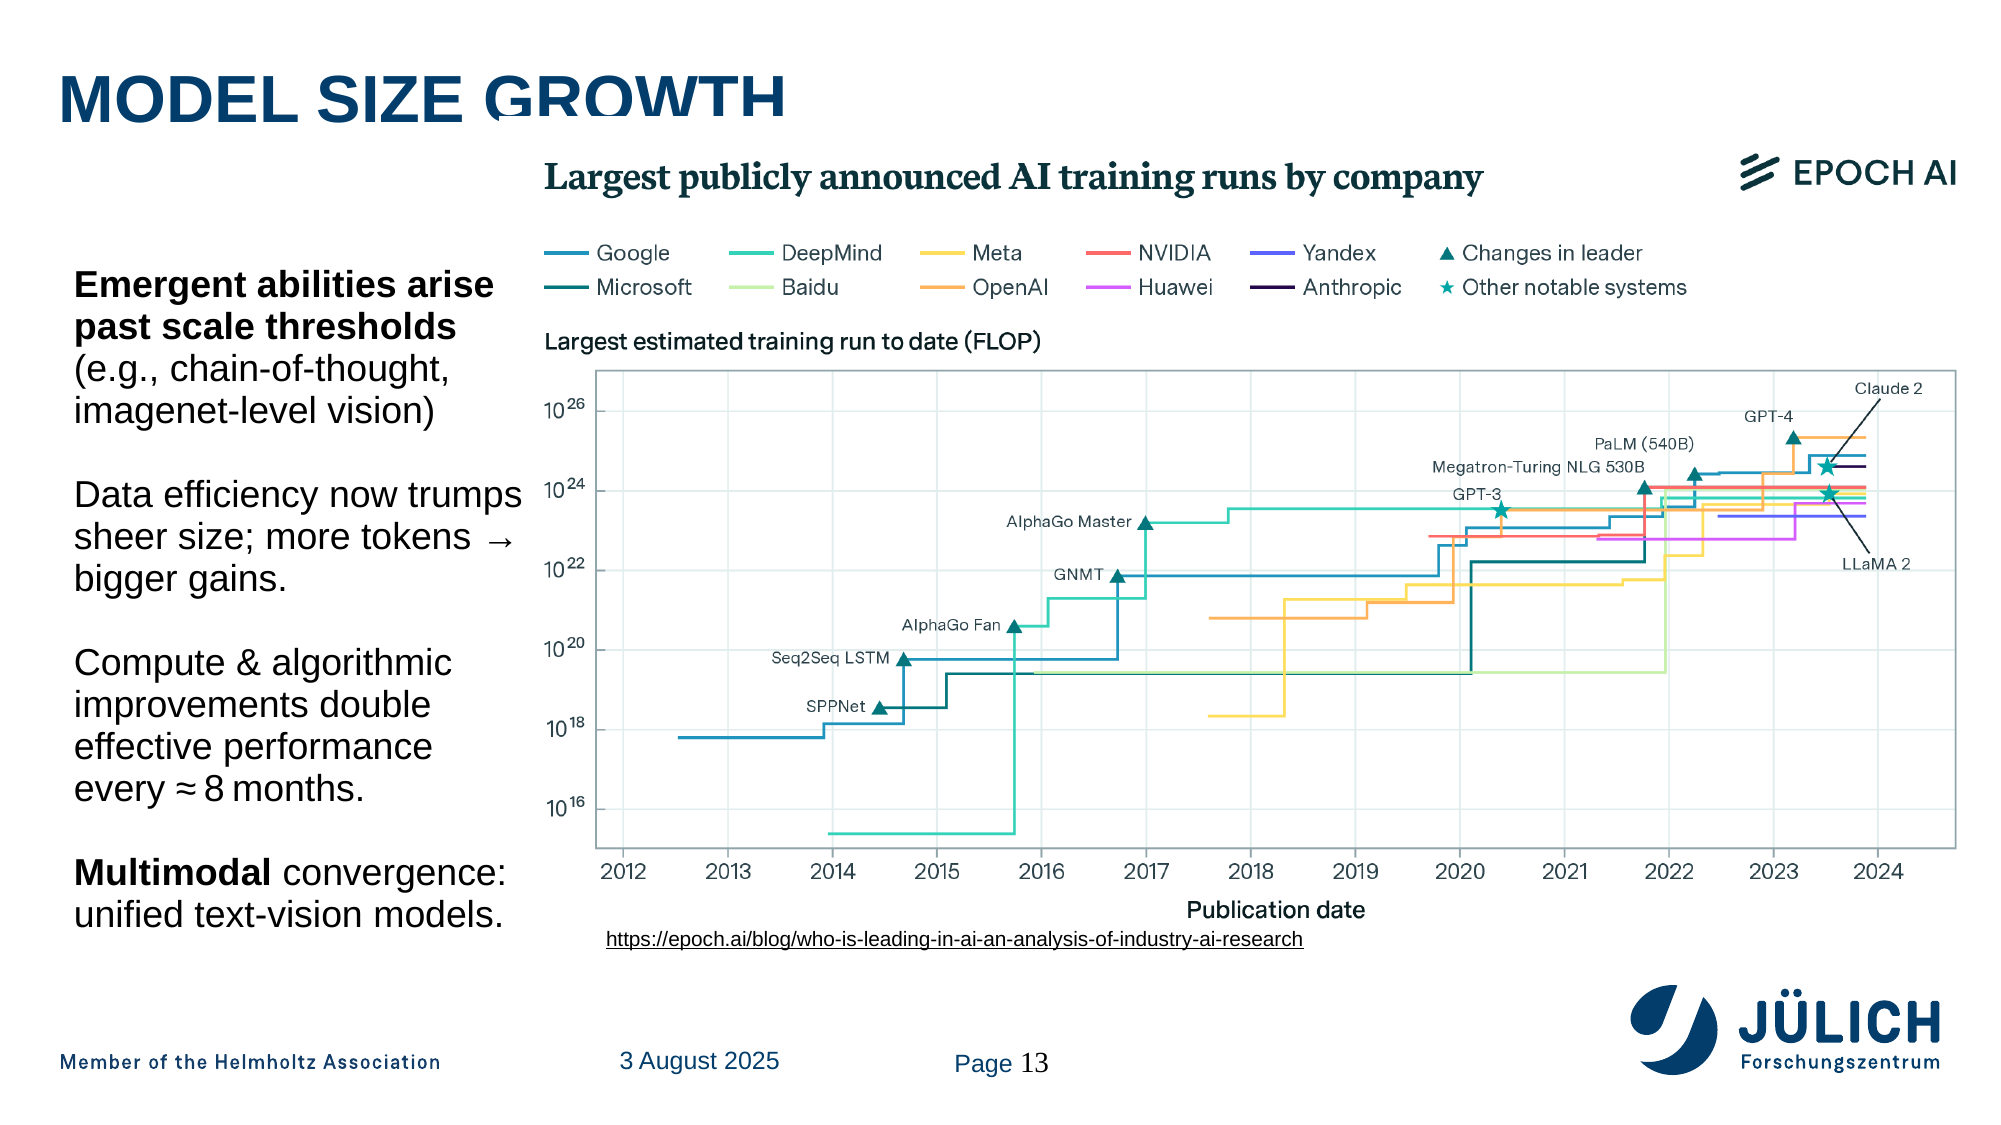

# Model size growth
Emergent abilities arise past scale thresholds (e.g., chain‑of‑thought, imagenet‑level vision)
Data efficiency now trumps sheer size; more tokens → bigger gains.
Compute & algorithmic improvements double effective performance every ≈ 8 months.
Multimodal convergence: unified text‑vision models.
https://epoch.ai/blog/who-is-leading-in-ai-an-analysis-of-industry-ai-research
3 August 2025
Page